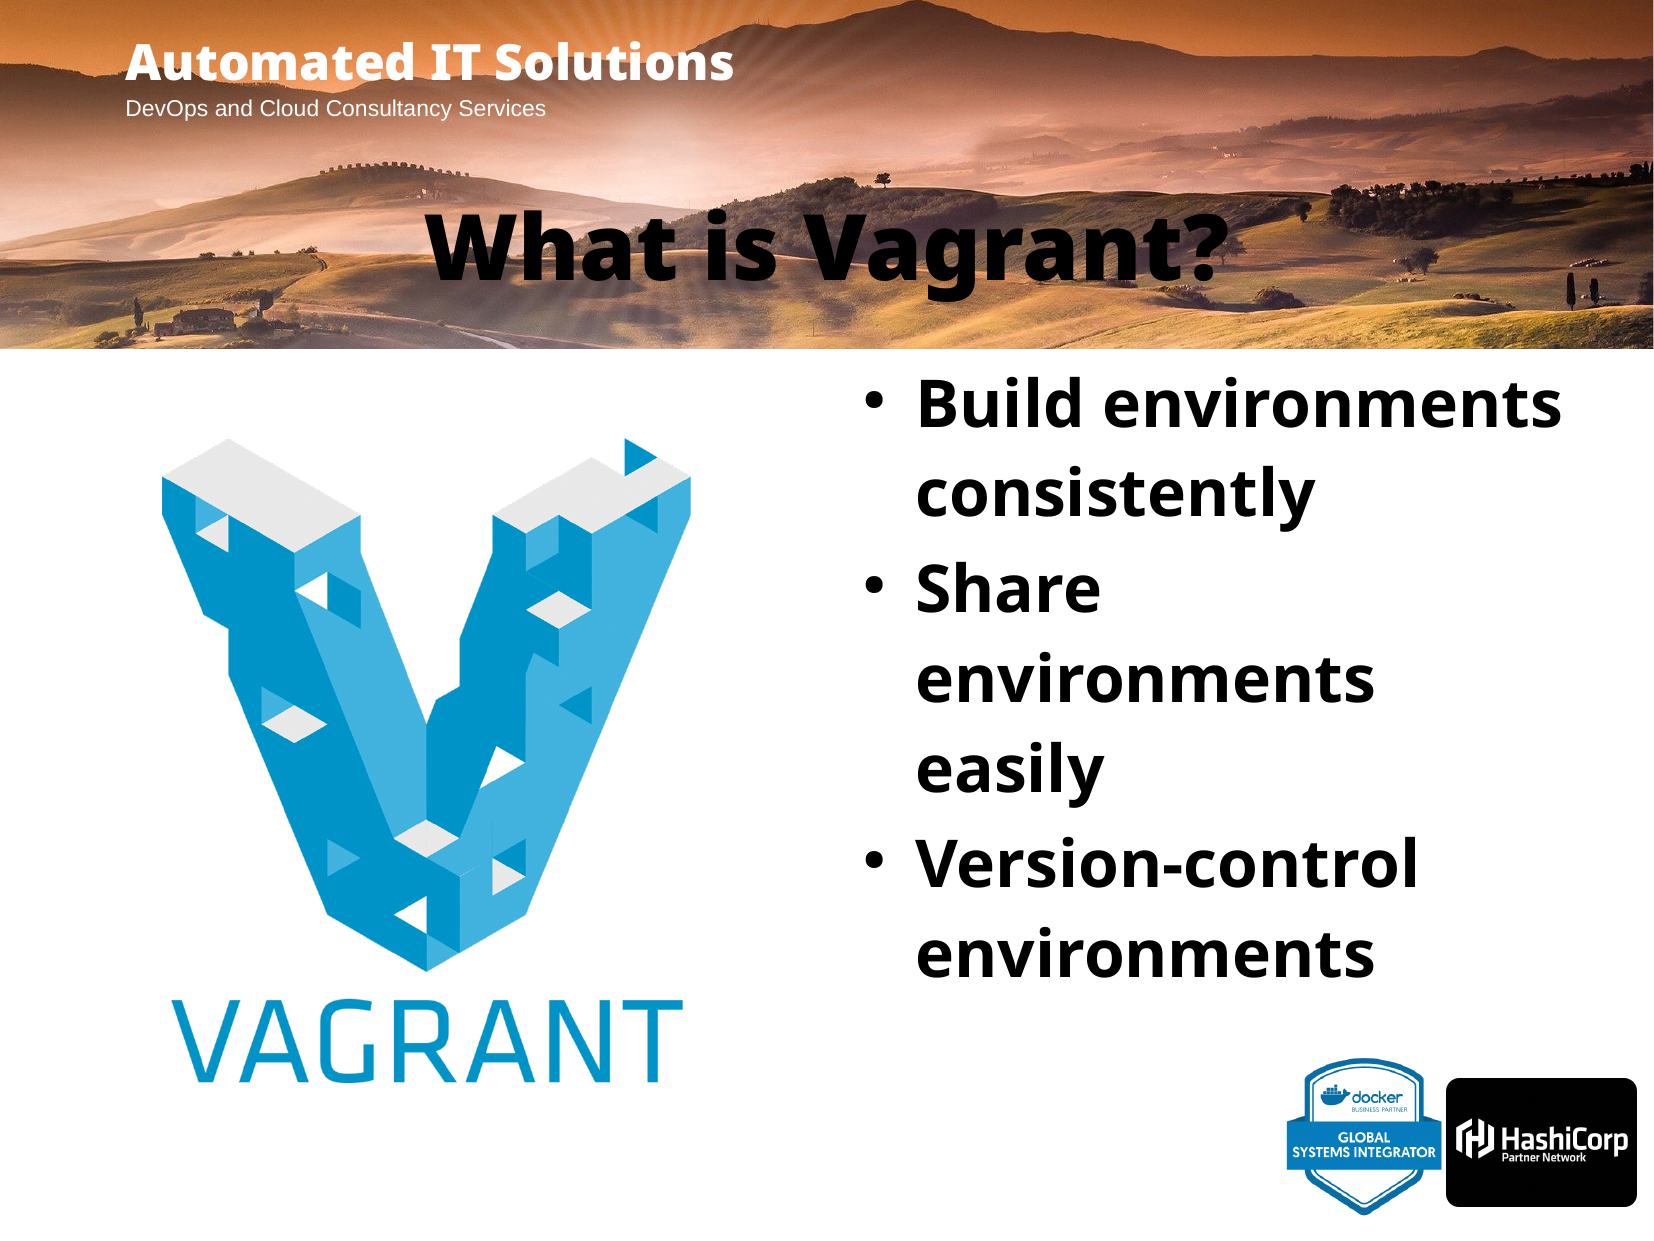

# What is Vagrant?
Build environments consistently
Share environments easily
Version-control environments